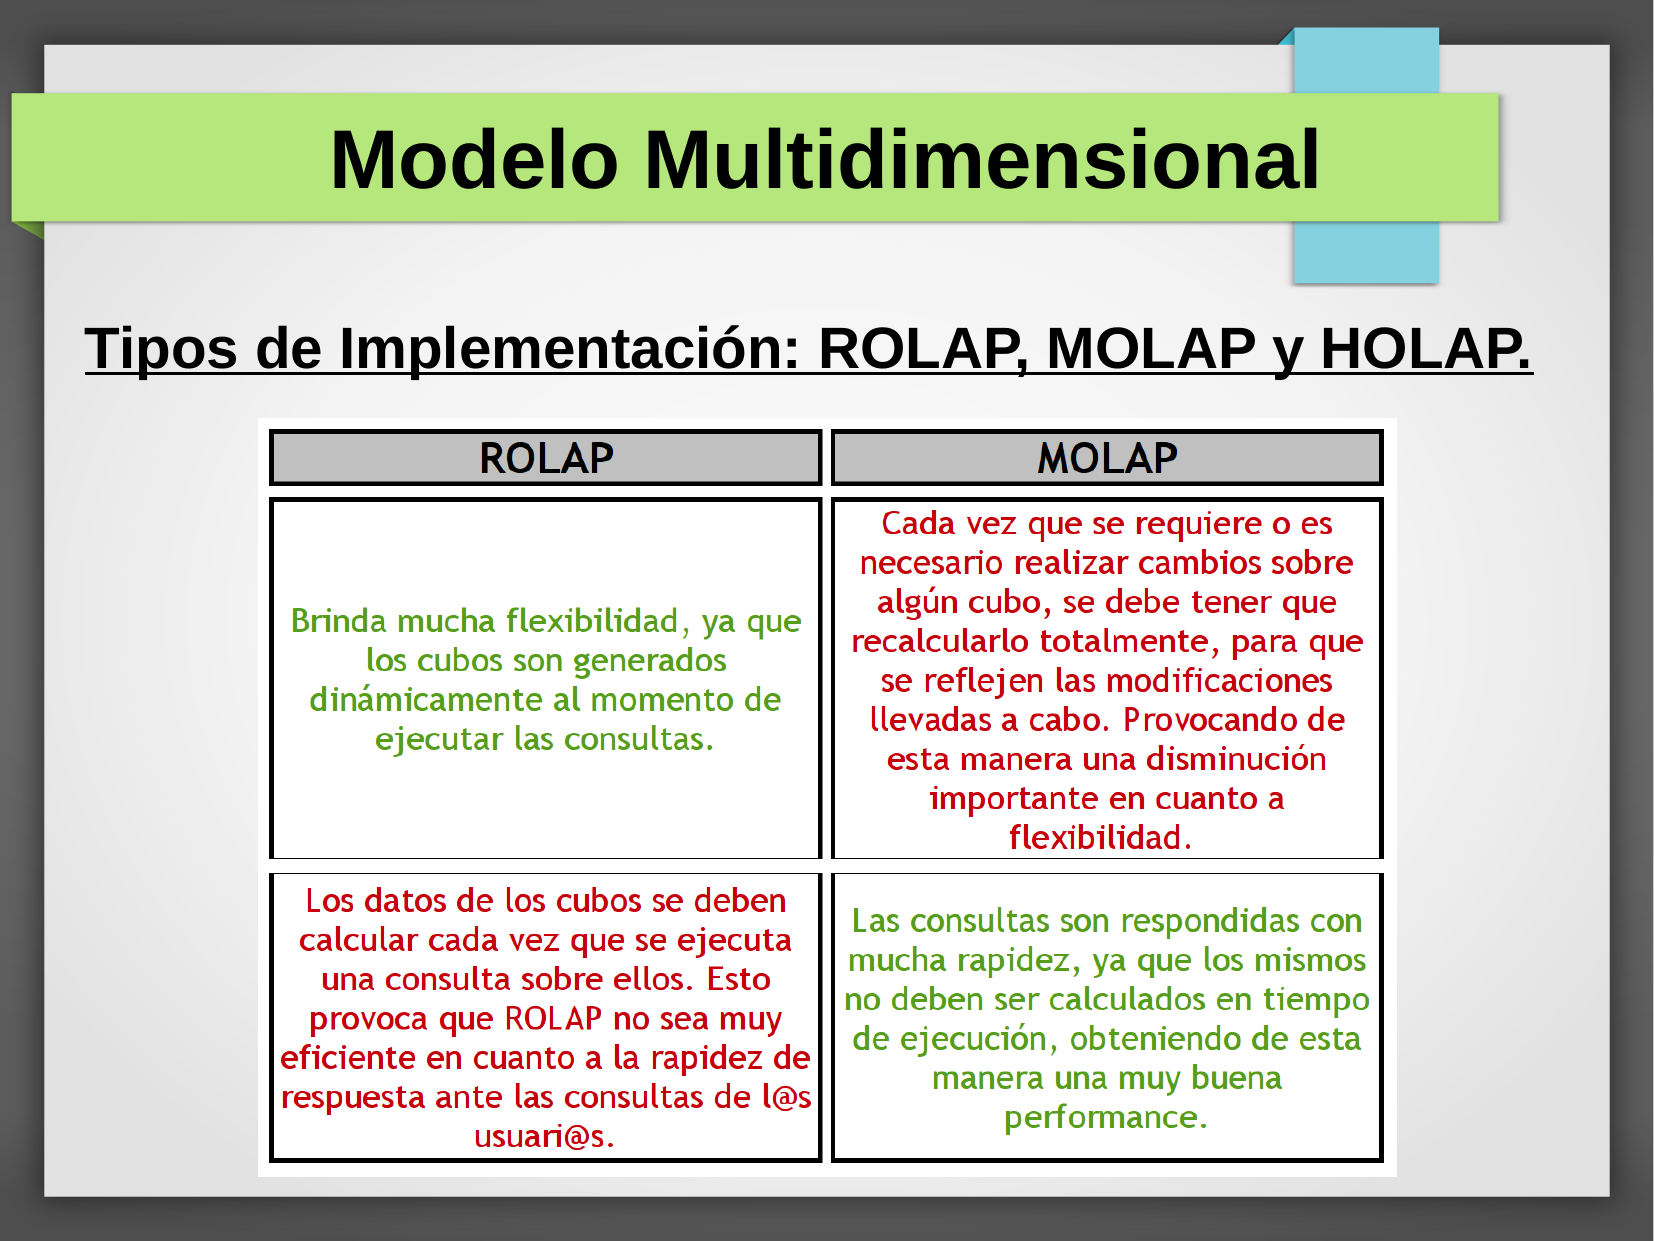

# Modelo Multidimensional
Tipos de Implementación: ROLAP, MOLAP y HOLAP.